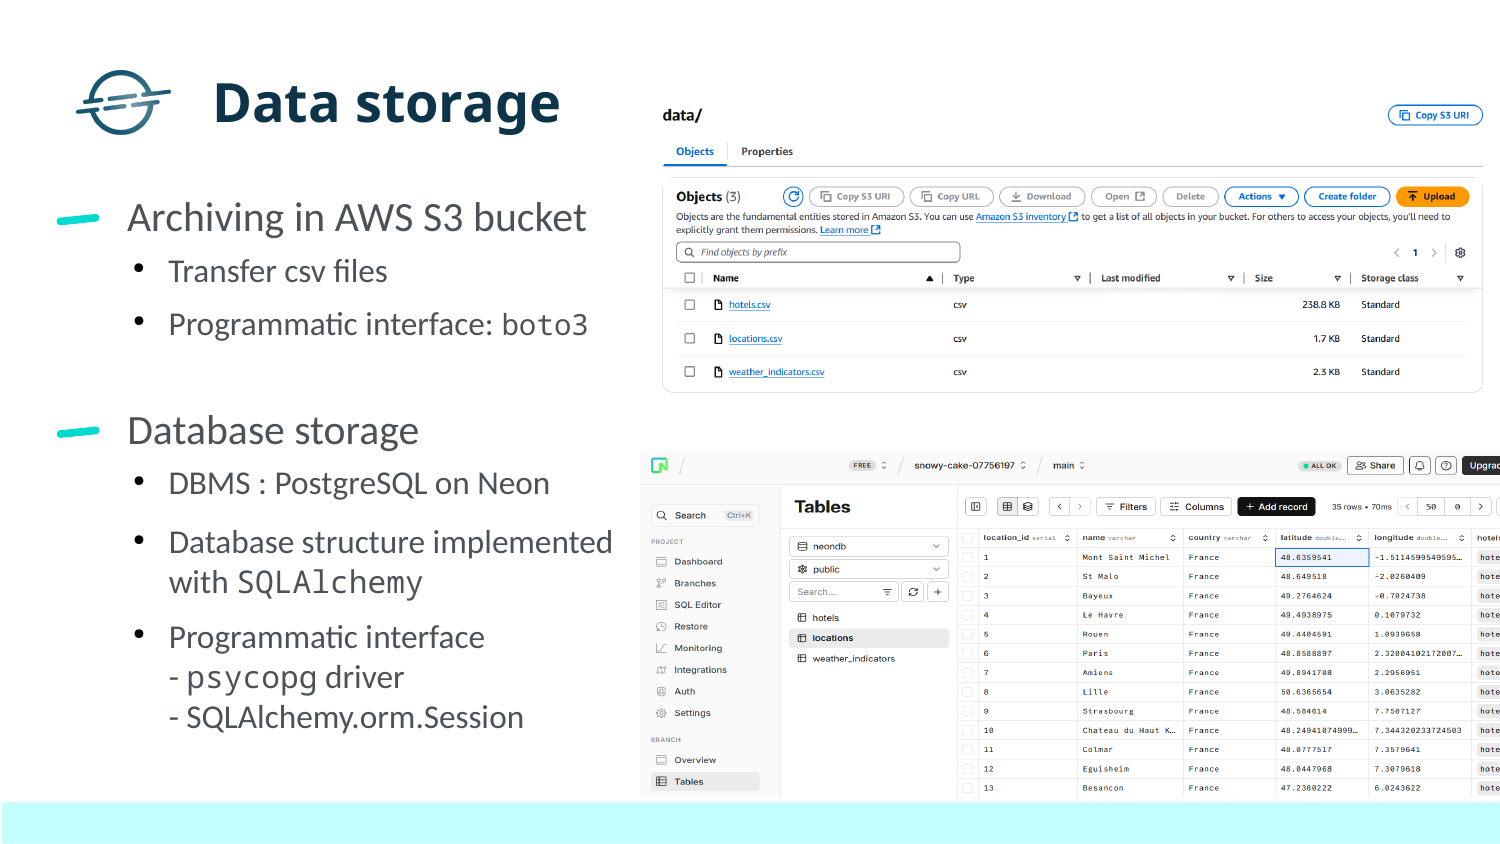

Data storage
# Archiving in AWS S3 bucket
Transfer csv files
Programmatic interface: boto3
Database storage
DBMS : PostgreSQL on Neon
Database structure implemented
with SQLAlchemy
Programmatic interface
- psycopg driver
- SQLAlchemy.orm.Session